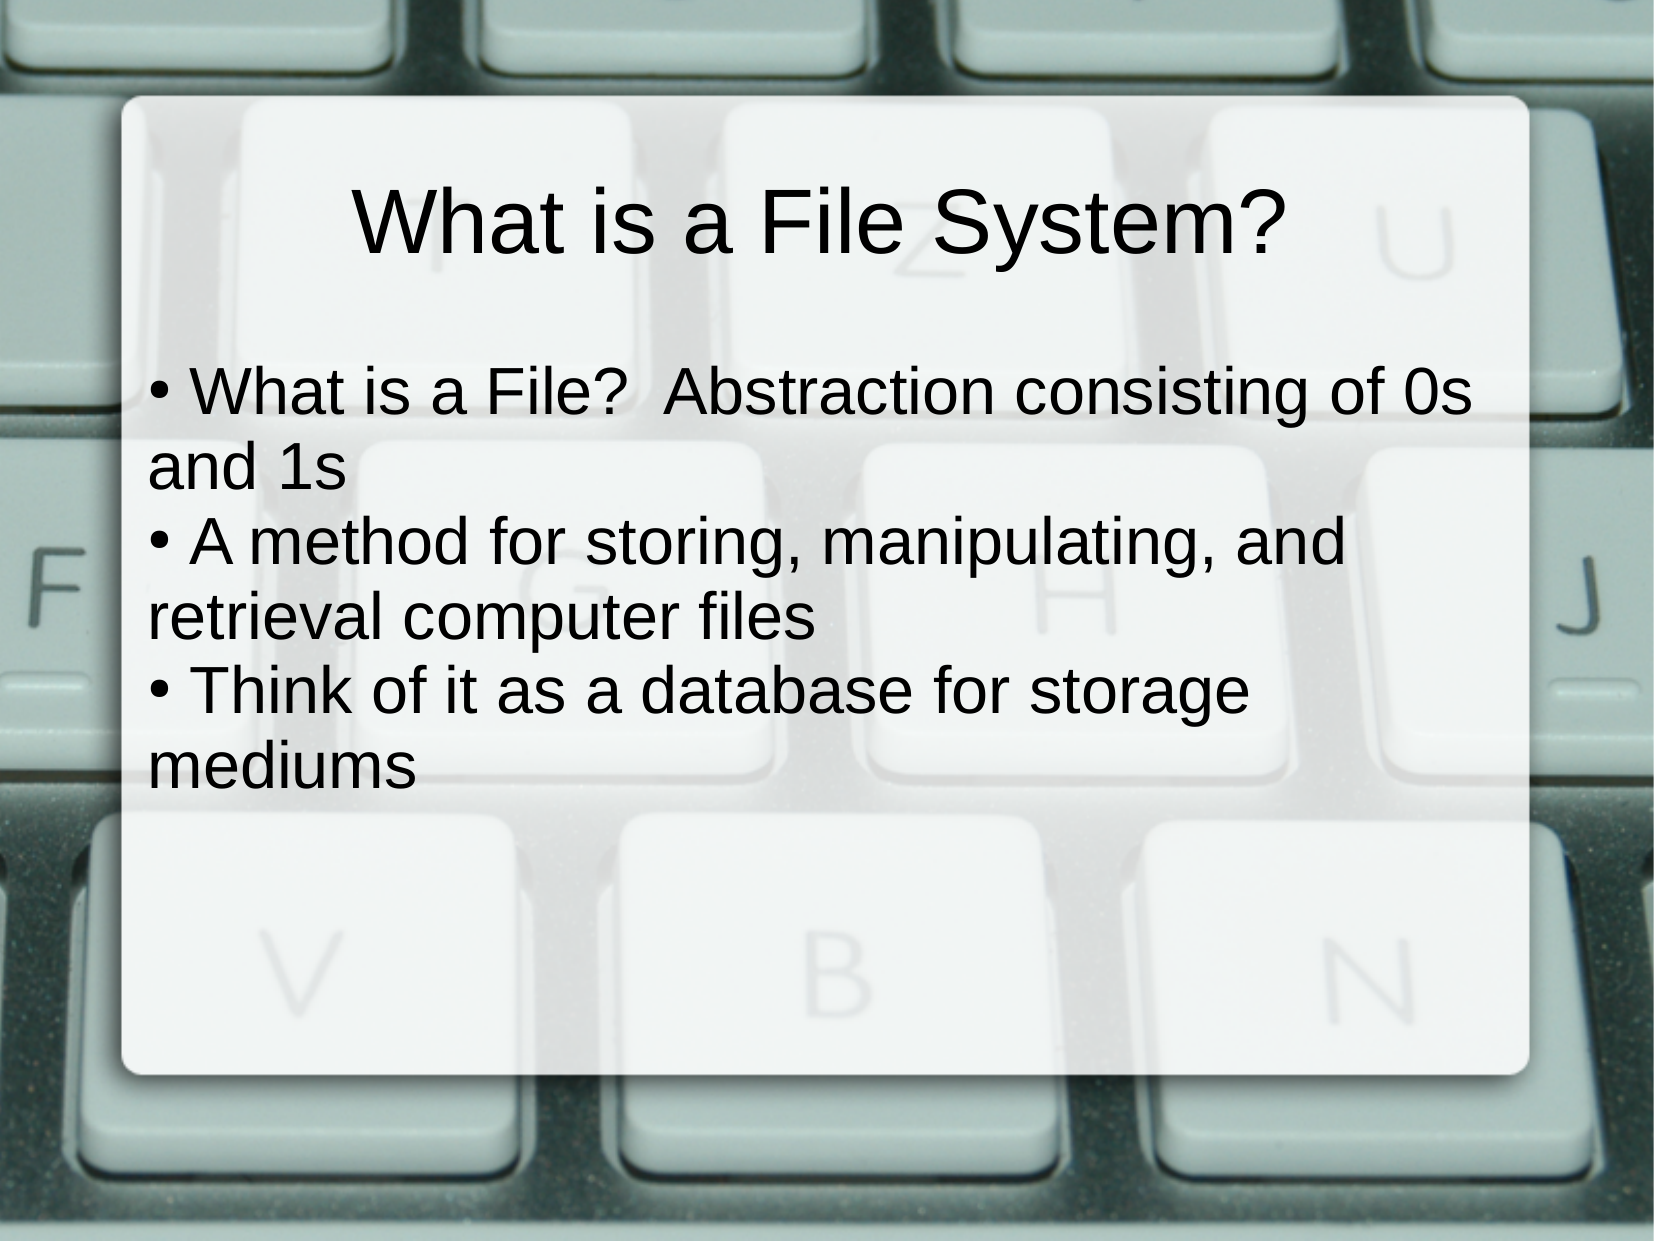

# What is a File System?
 What is a File? Abstraction consisting of 0s and 1s
 A method for storing, manipulating, and retrieval computer files
 Think of it as a database for storage mediums